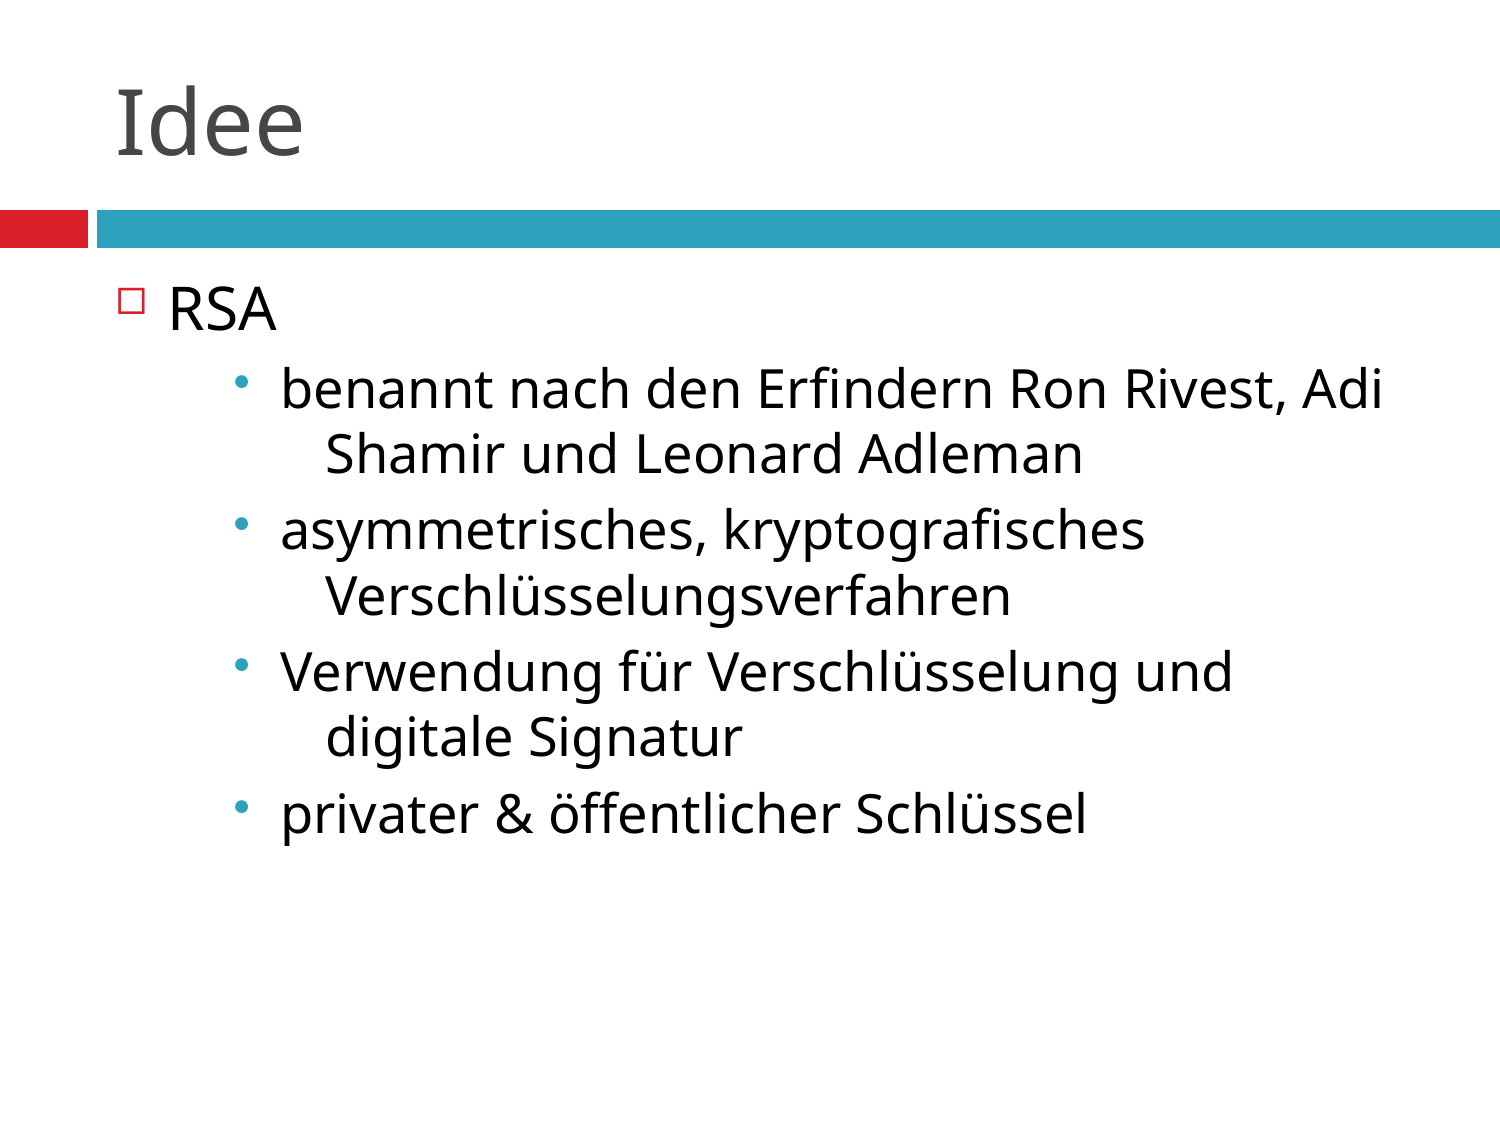

# Idee
RSA
benannt nach den Erfindern Ron Rivest, Adi Shamir und Leonard Adleman
asymmetrisches, kryptografisches Verschlüsselungsverfahren
Verwendung für Verschlüsselung und digitale Signatur
privater & öffentlicher Schlüssel